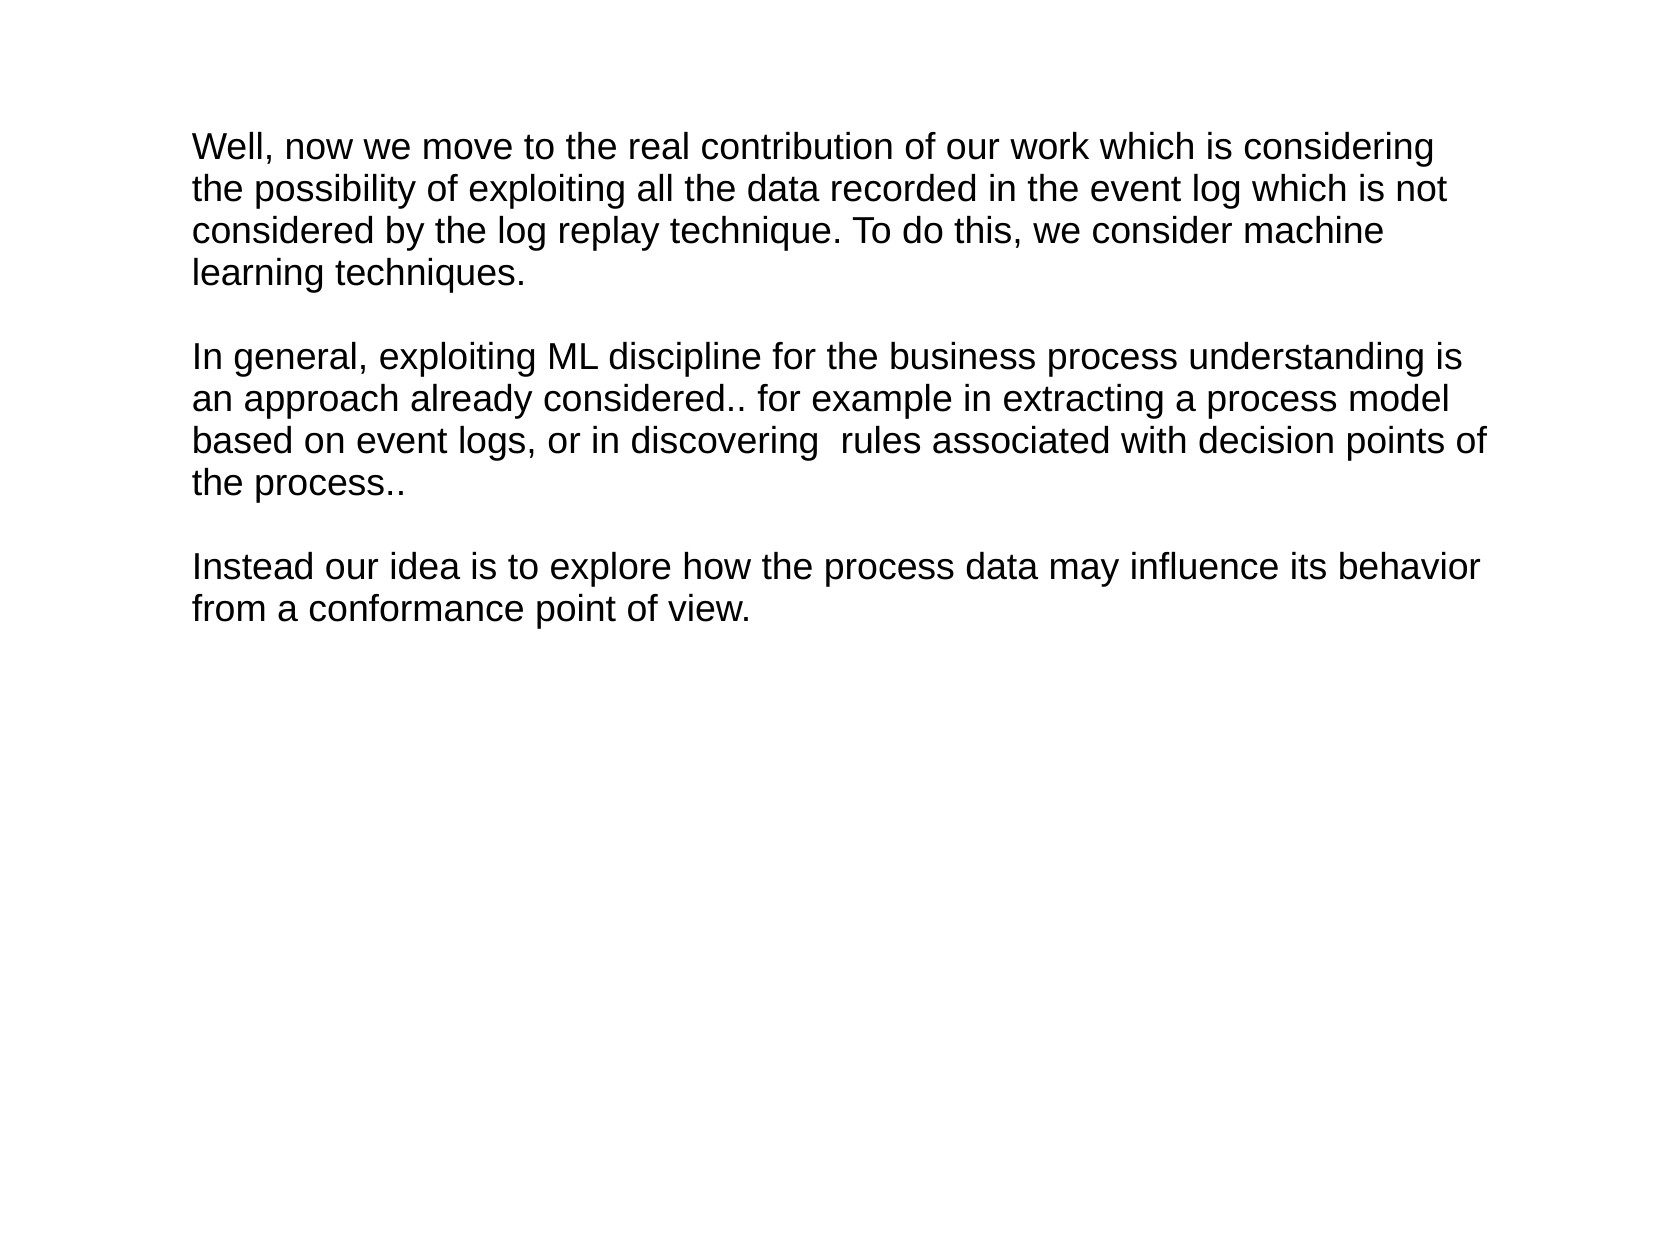

Well, now we move to the real contribution of our work which is considering the possibility of exploiting all the data recorded in the event log which is not considered by the log replay technique. To do this, we consider machine learning techniques.
In general, exploiting ML discipline for the business process understanding is an approach already considered.. for example in extracting a process model based on event logs, or in discovering rules associated with decision points of the process..
Instead our idea is to explore how the process data may influence its behavior from a conformance point of view.